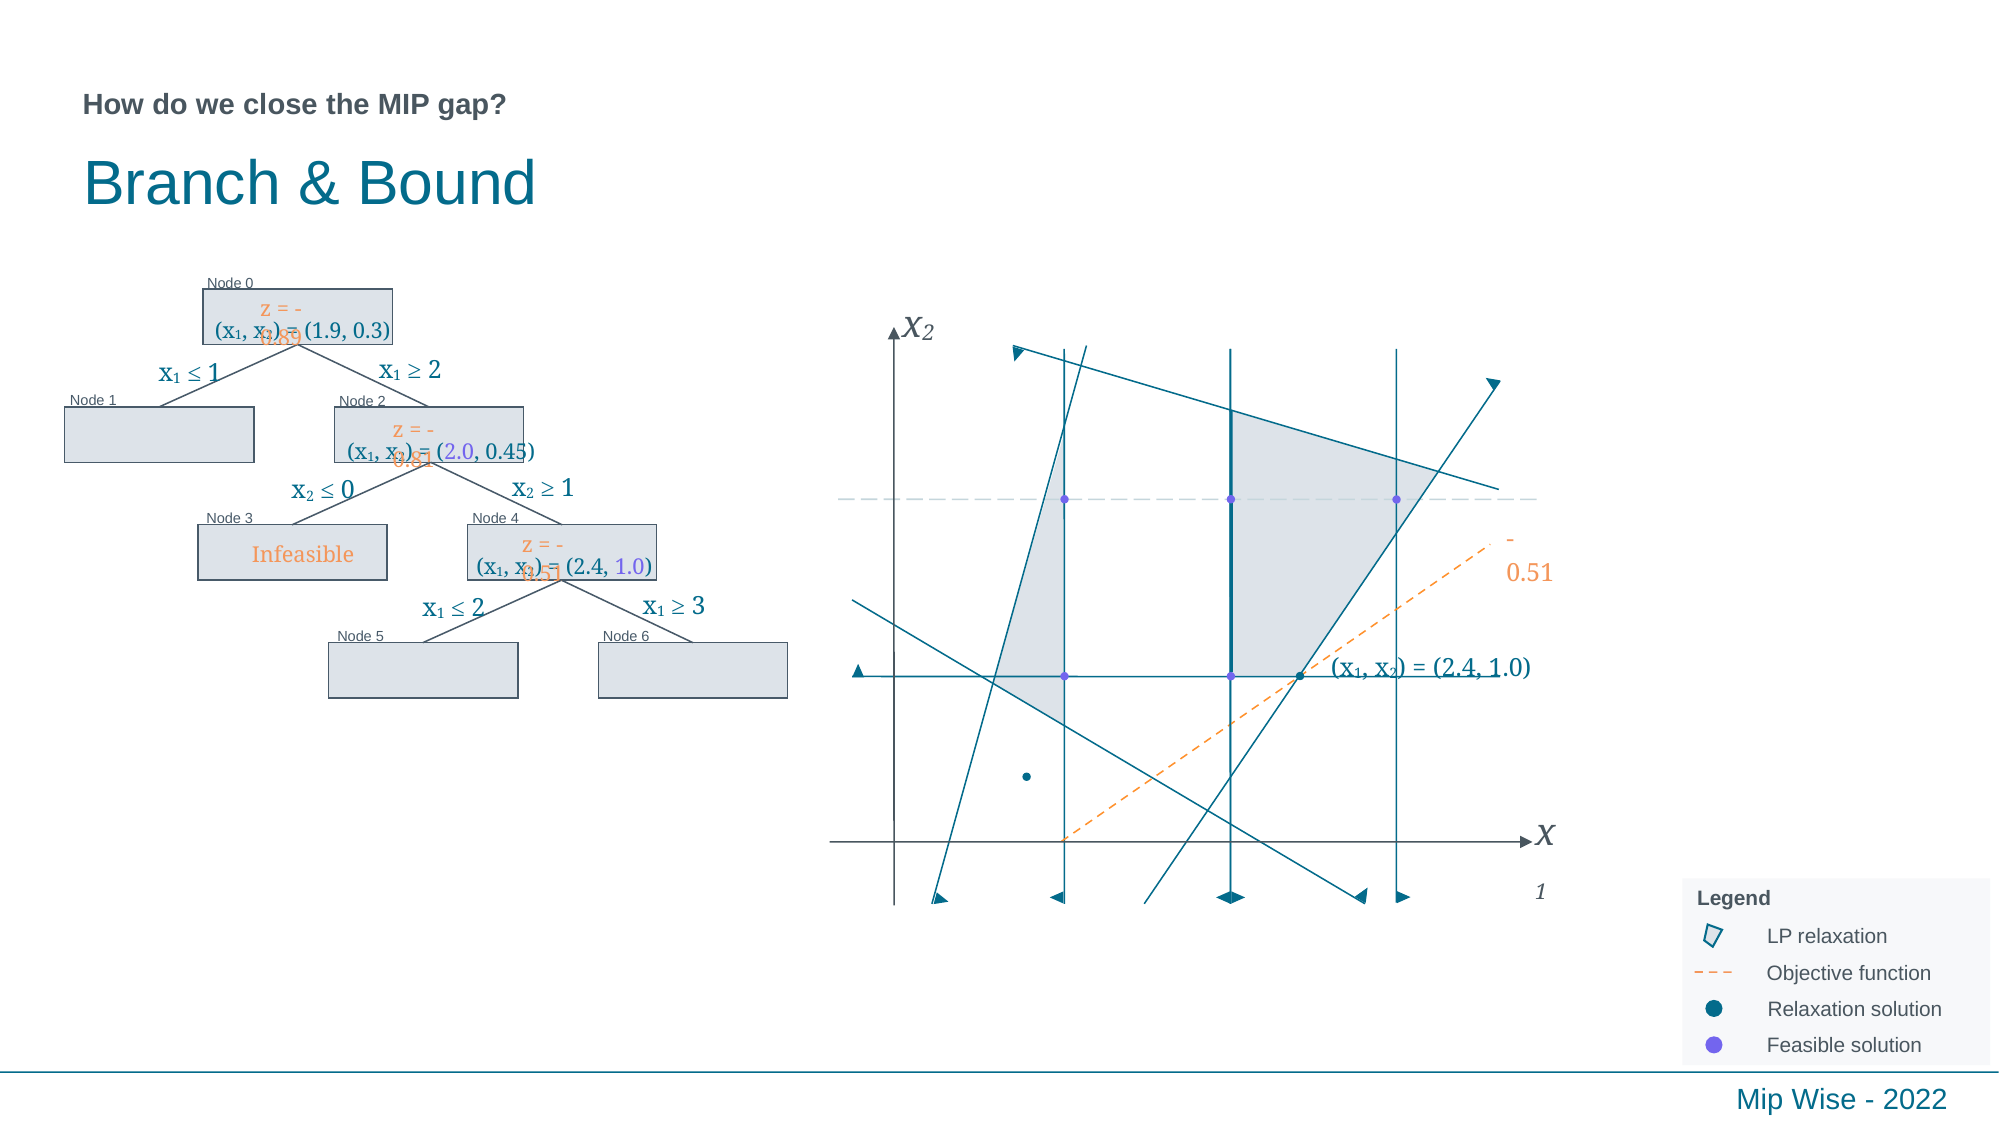

How do we close the MIP gap?
# Branch & Bound
Node 0
z = -0.89
x2
(x1, x2) = (1.9, 0.3)
x1 ≥ 2
x1 ≤ 1
Node 1
Node 2
z = -0.81
(x1, x2) = (2.0, 0.45)
x2 ≥ 1
x2 ≤ 0
Node 3
Node 4
-0.51
z = -0.51
Infeasible
(x1, x2) = (2.4, 1.0)
x1 ≥ 3
x1 ≤ 2
Node 5
Node 6
(x1, x2) = (2.4, 1.0)
x1
Legend
LP relaxation
Objective function
Relaxation solution
Feasible solution
Mip Wise - 2022